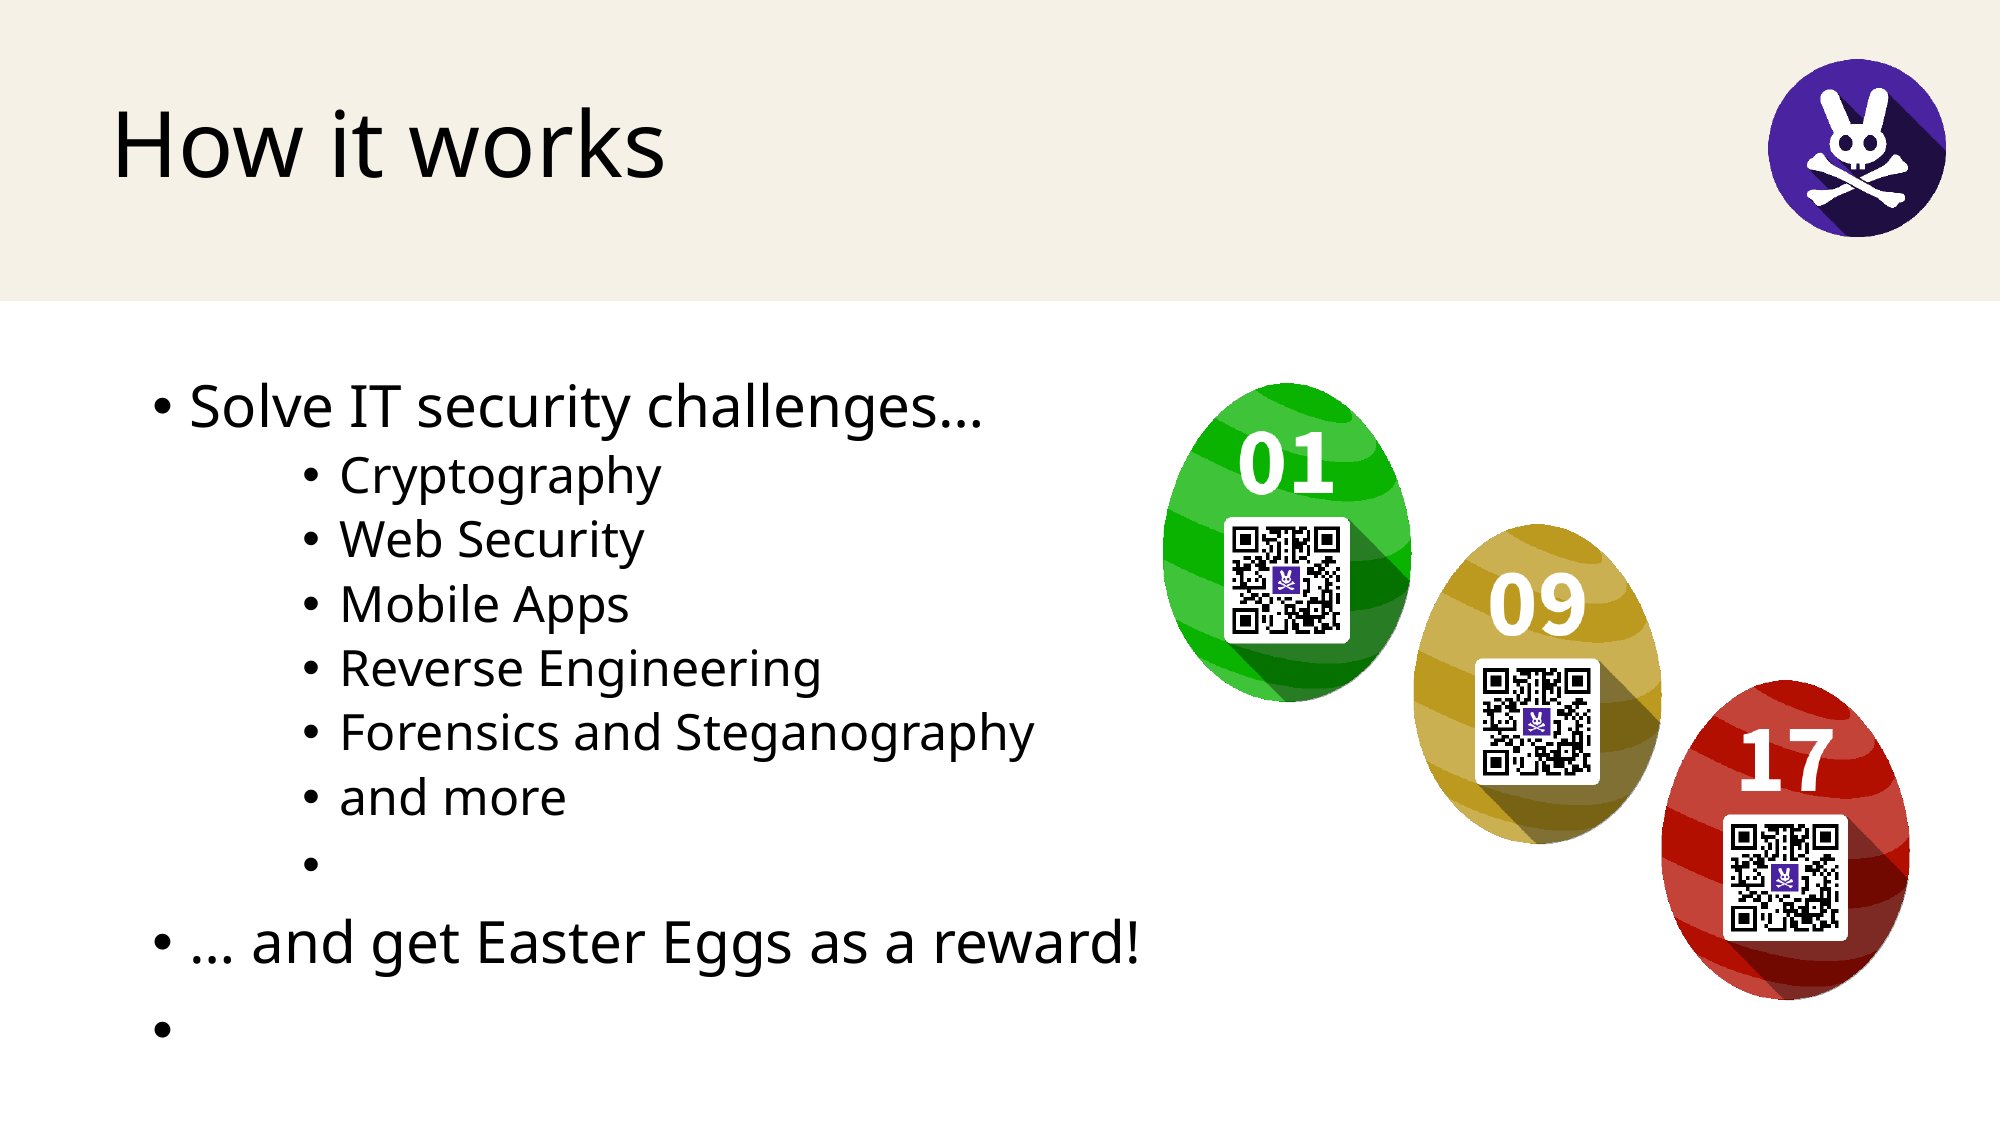

How it works
# Solve IT security challenges…
Cryptography
Web Security
Mobile Apps
Reverse Engineering
Forensics and Steganography
and more
… and get Easter Eggs as a reward!